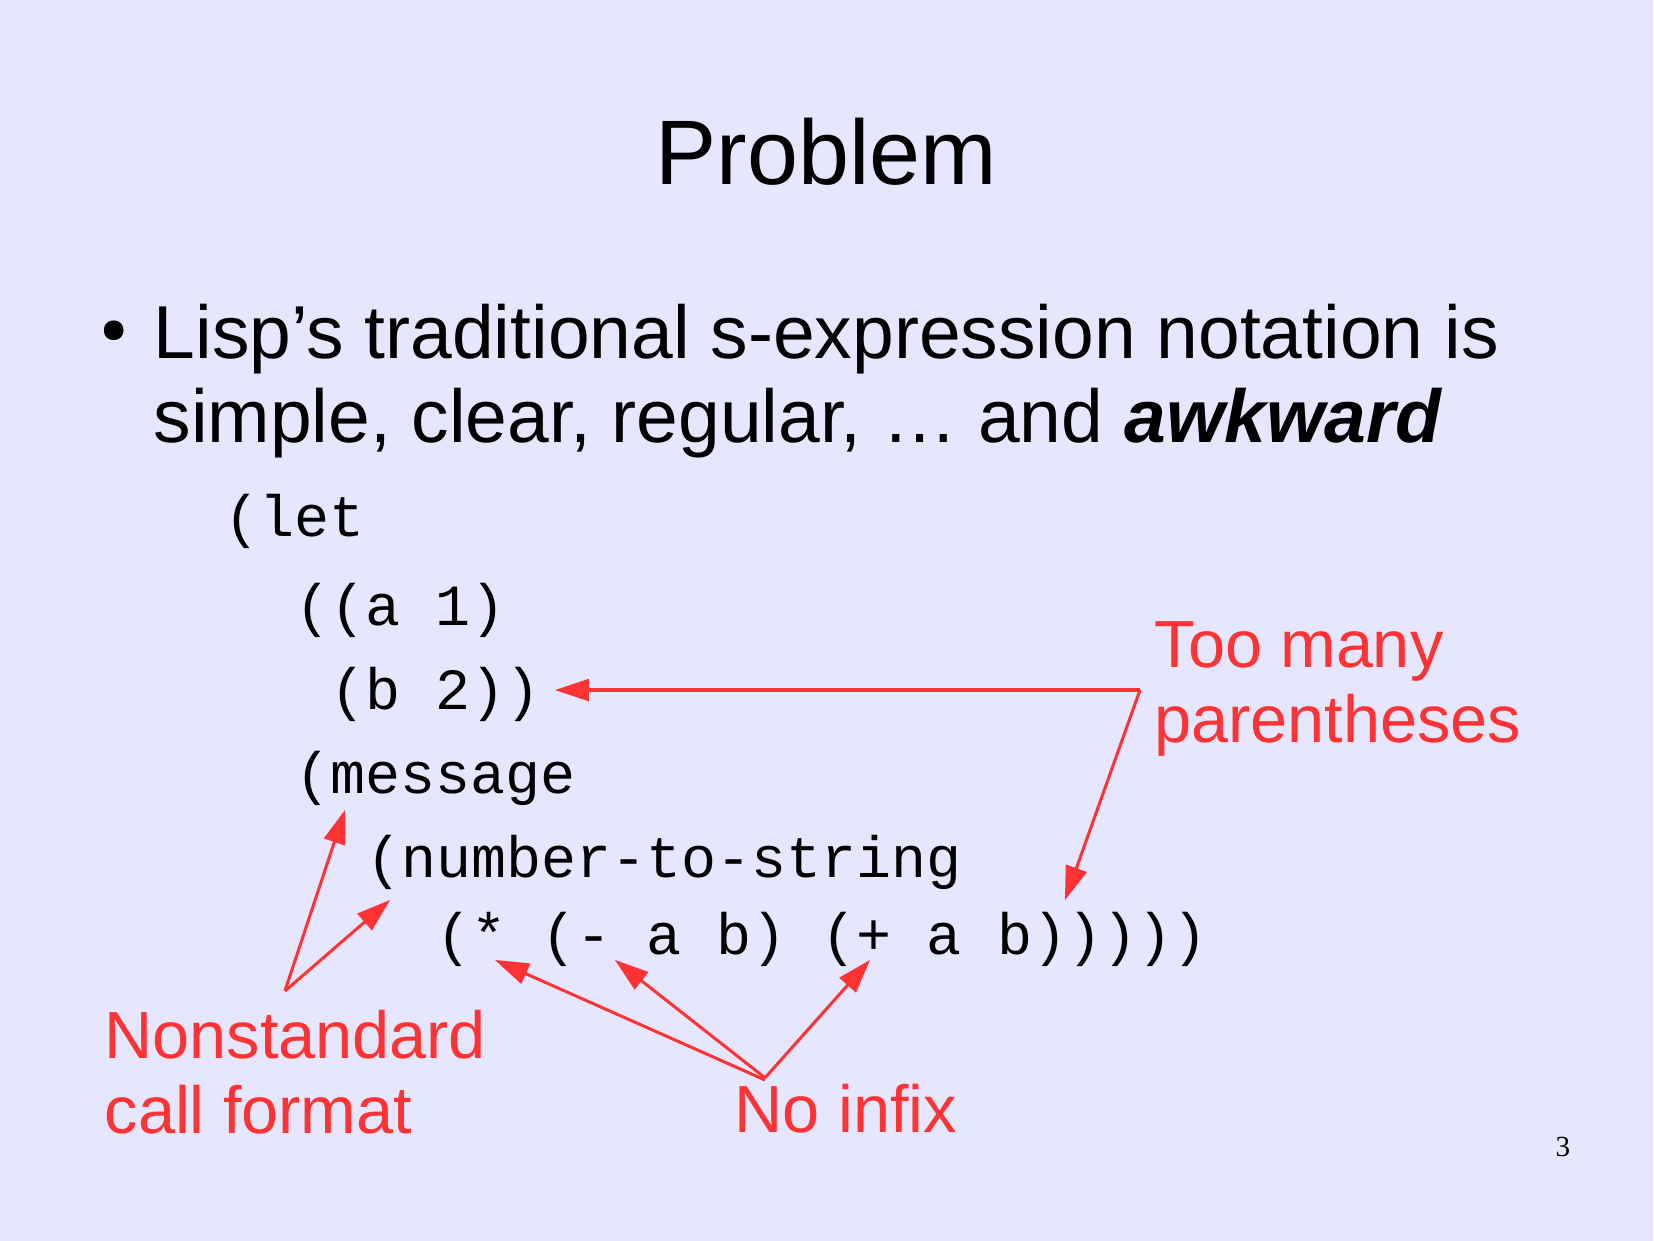

# Problem
Lisp’s traditional s-expression notation is simple, clear, regular, … and awkward
(let
((a 1)
 (b 2))
(message
(number-to-string
(* (- a b) (+ a b)))))
Too many
parentheses
Nonstandard
call format
No infix
3